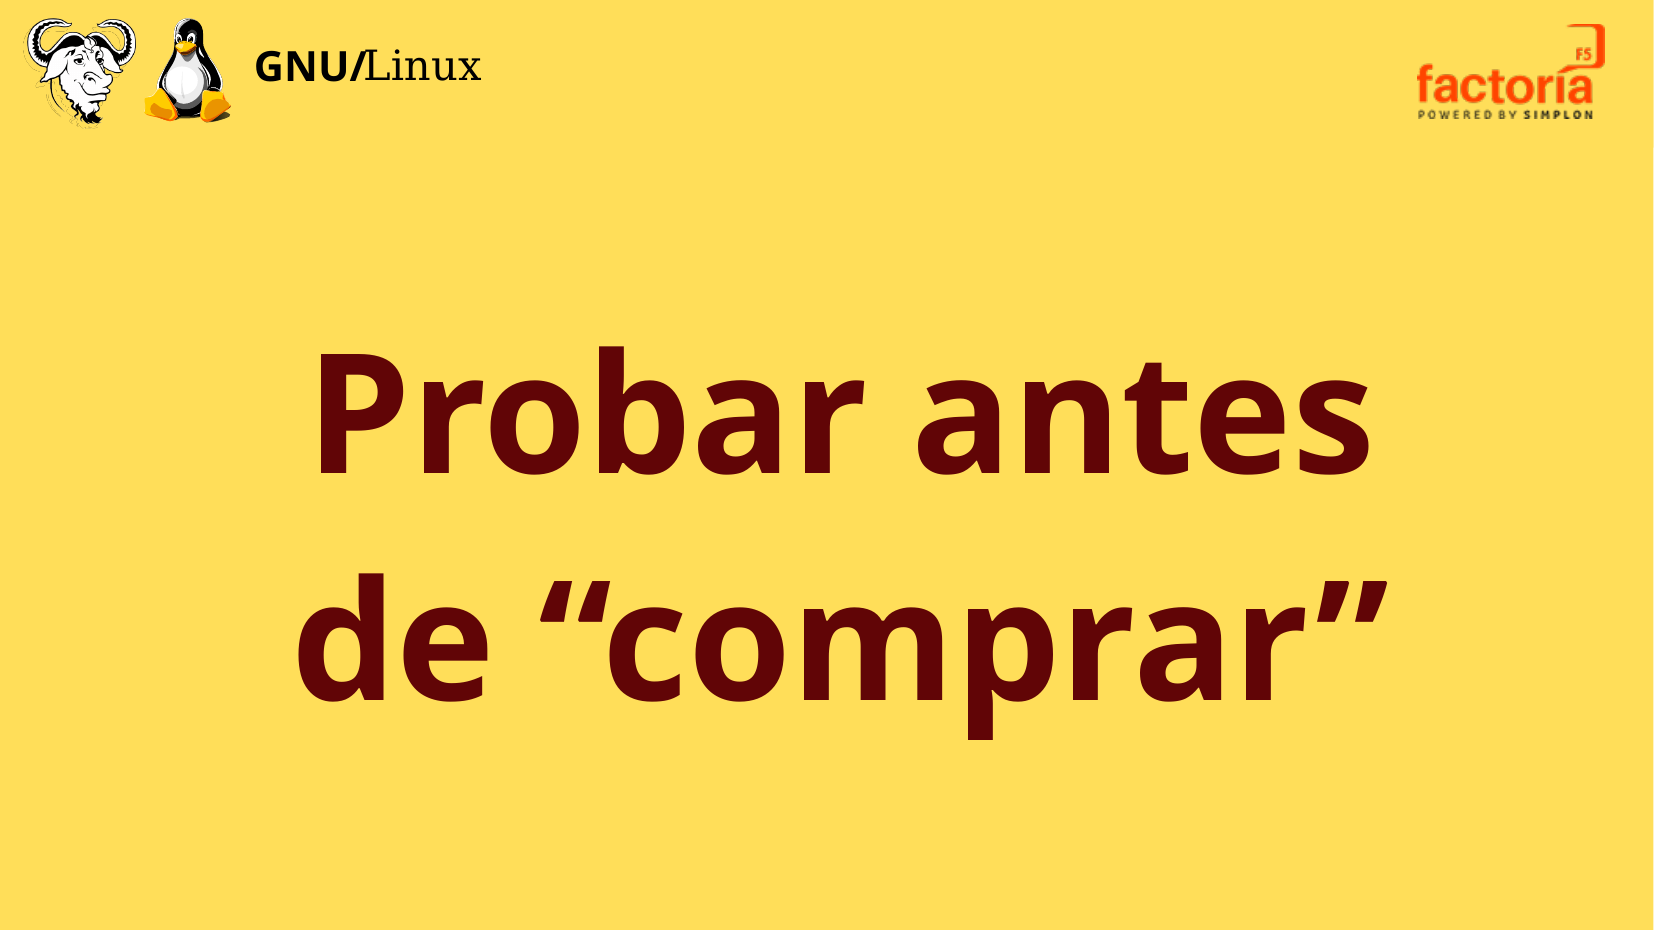

GNU/
# Linux
Probar antes
de “comprar”